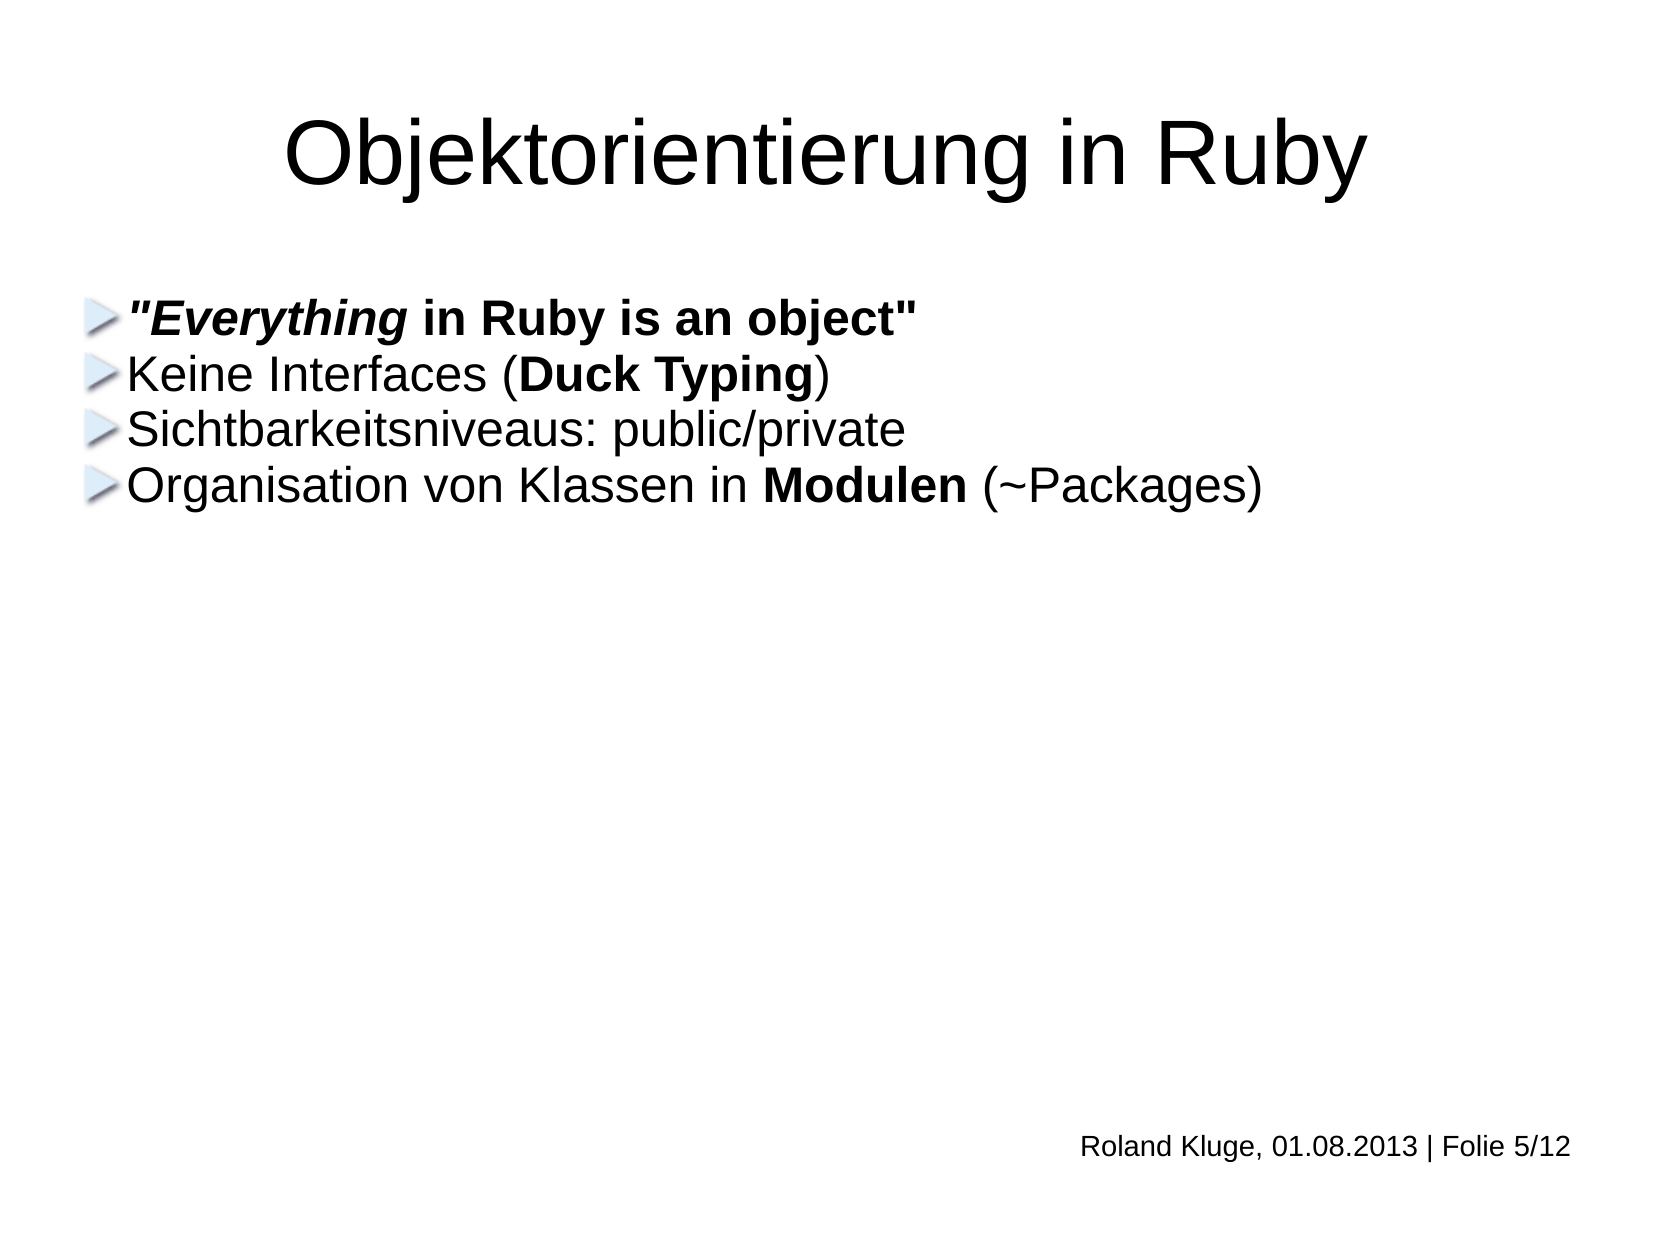

# Objektorientierung in Ruby
"Everything in Ruby is an object"
Keine Interfaces (Duck Typing)
Sichtbarkeitsniveaus: public/private
Organisation von Klassen in Modulen (~Packages)